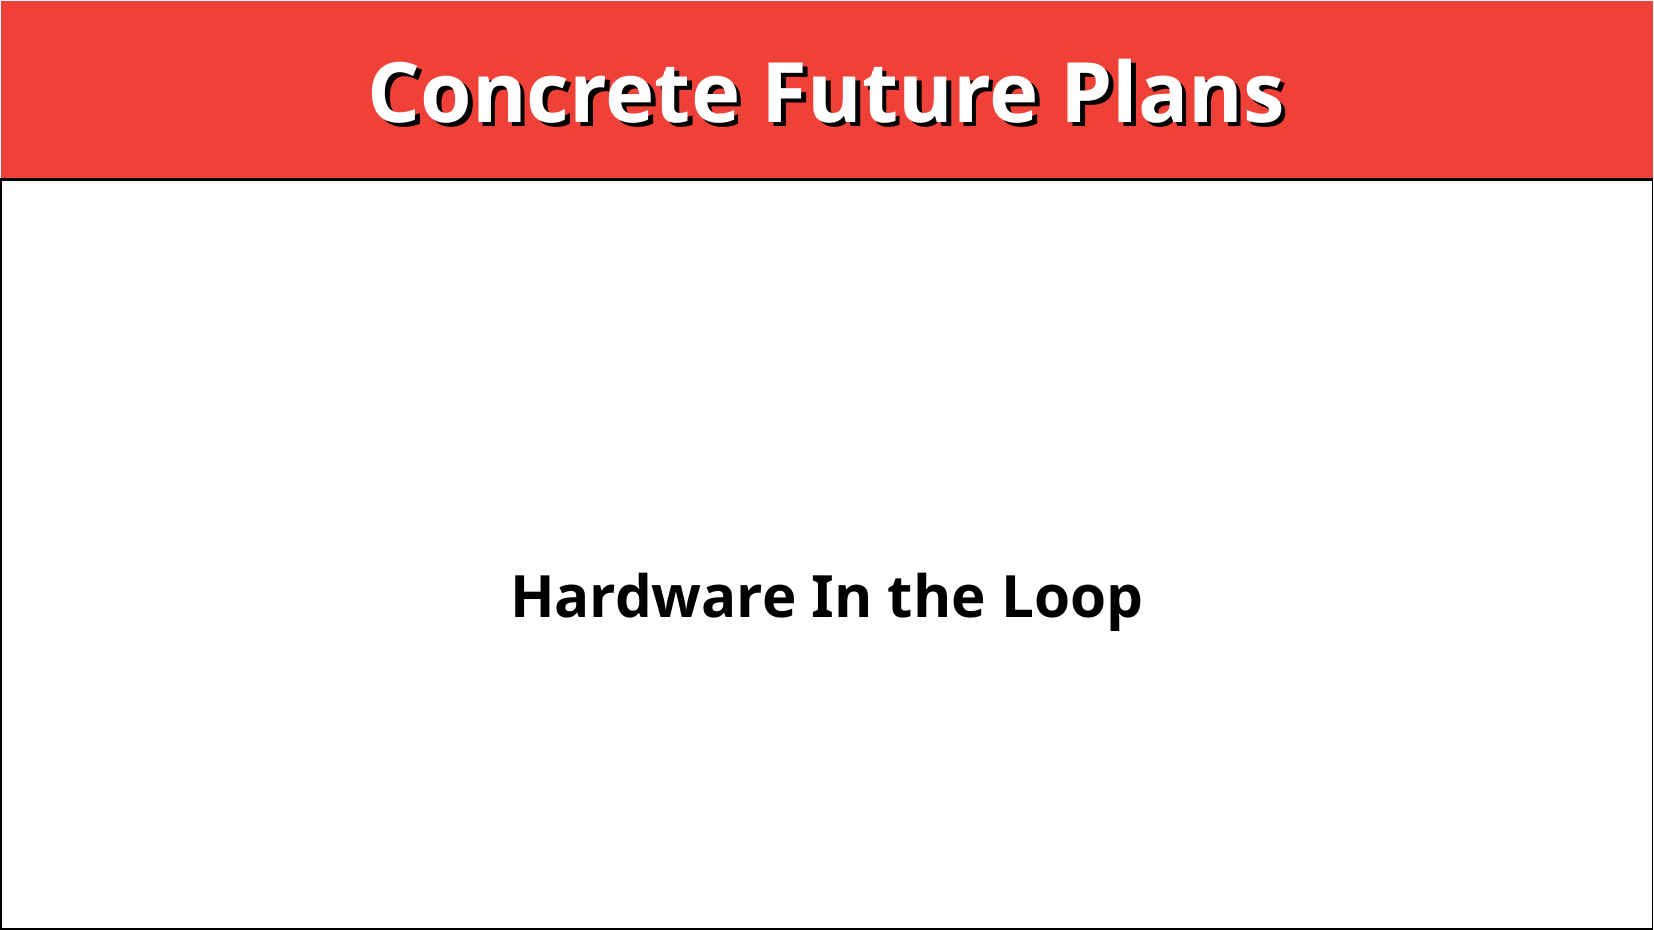

Concrete Future Plans
Hardware In the Loop
#